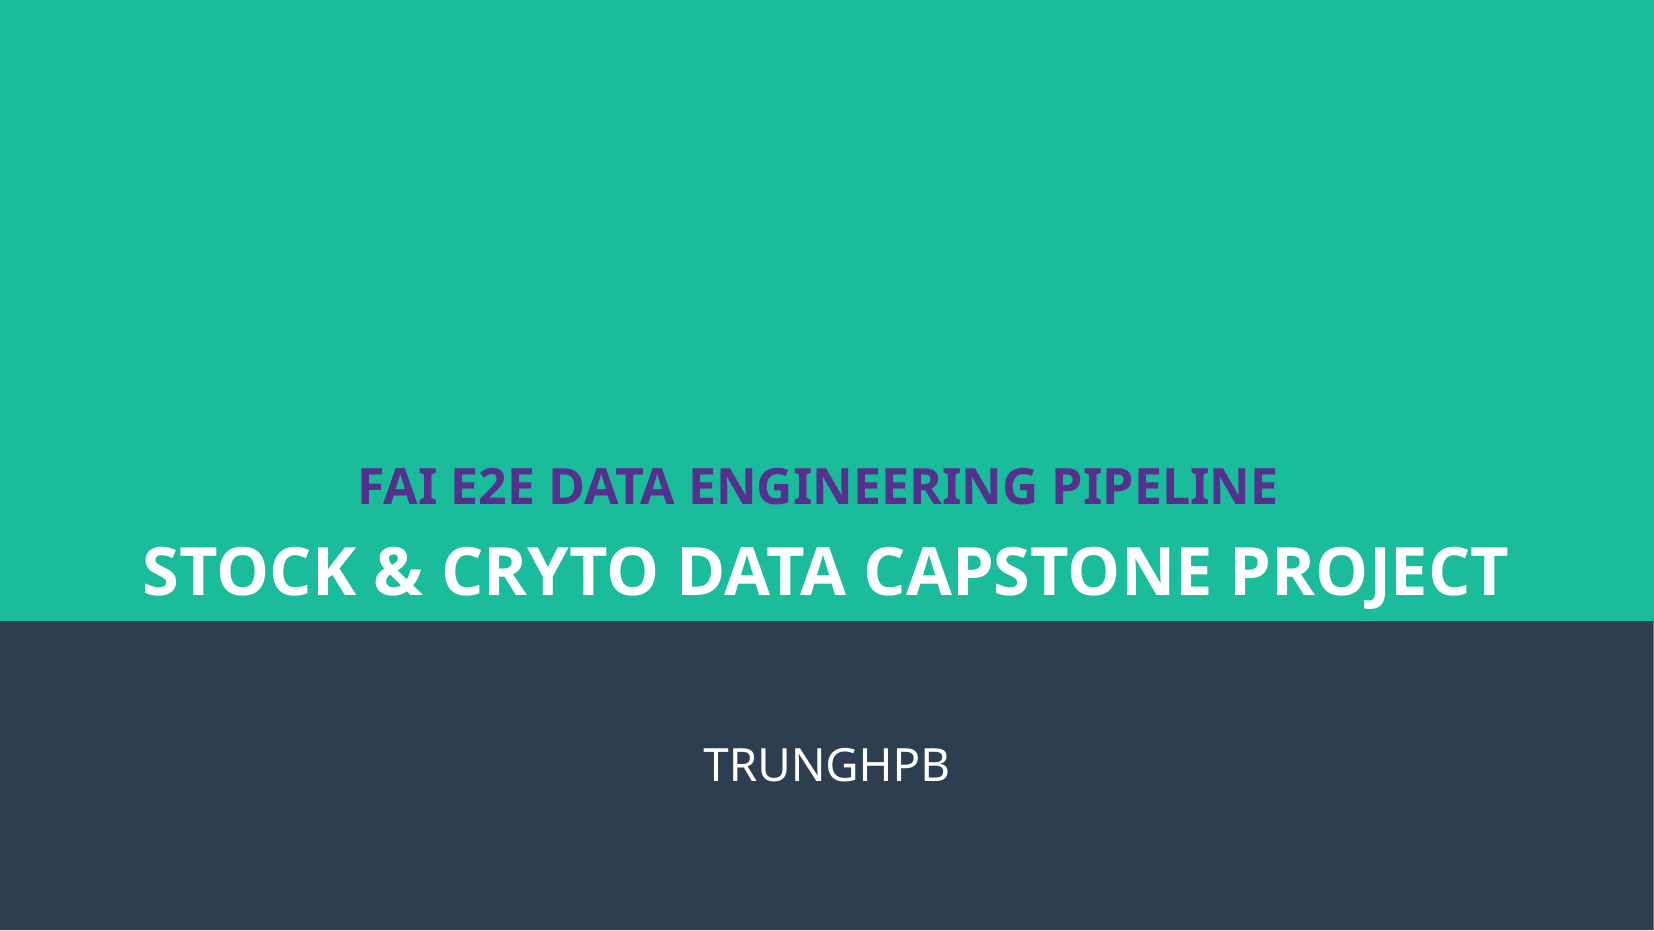

# FAI E2E DATA ENGINEERING PIPELINE STOCK & CRYTO DATA CAPSTONE PROJECT
TRUNGHPB